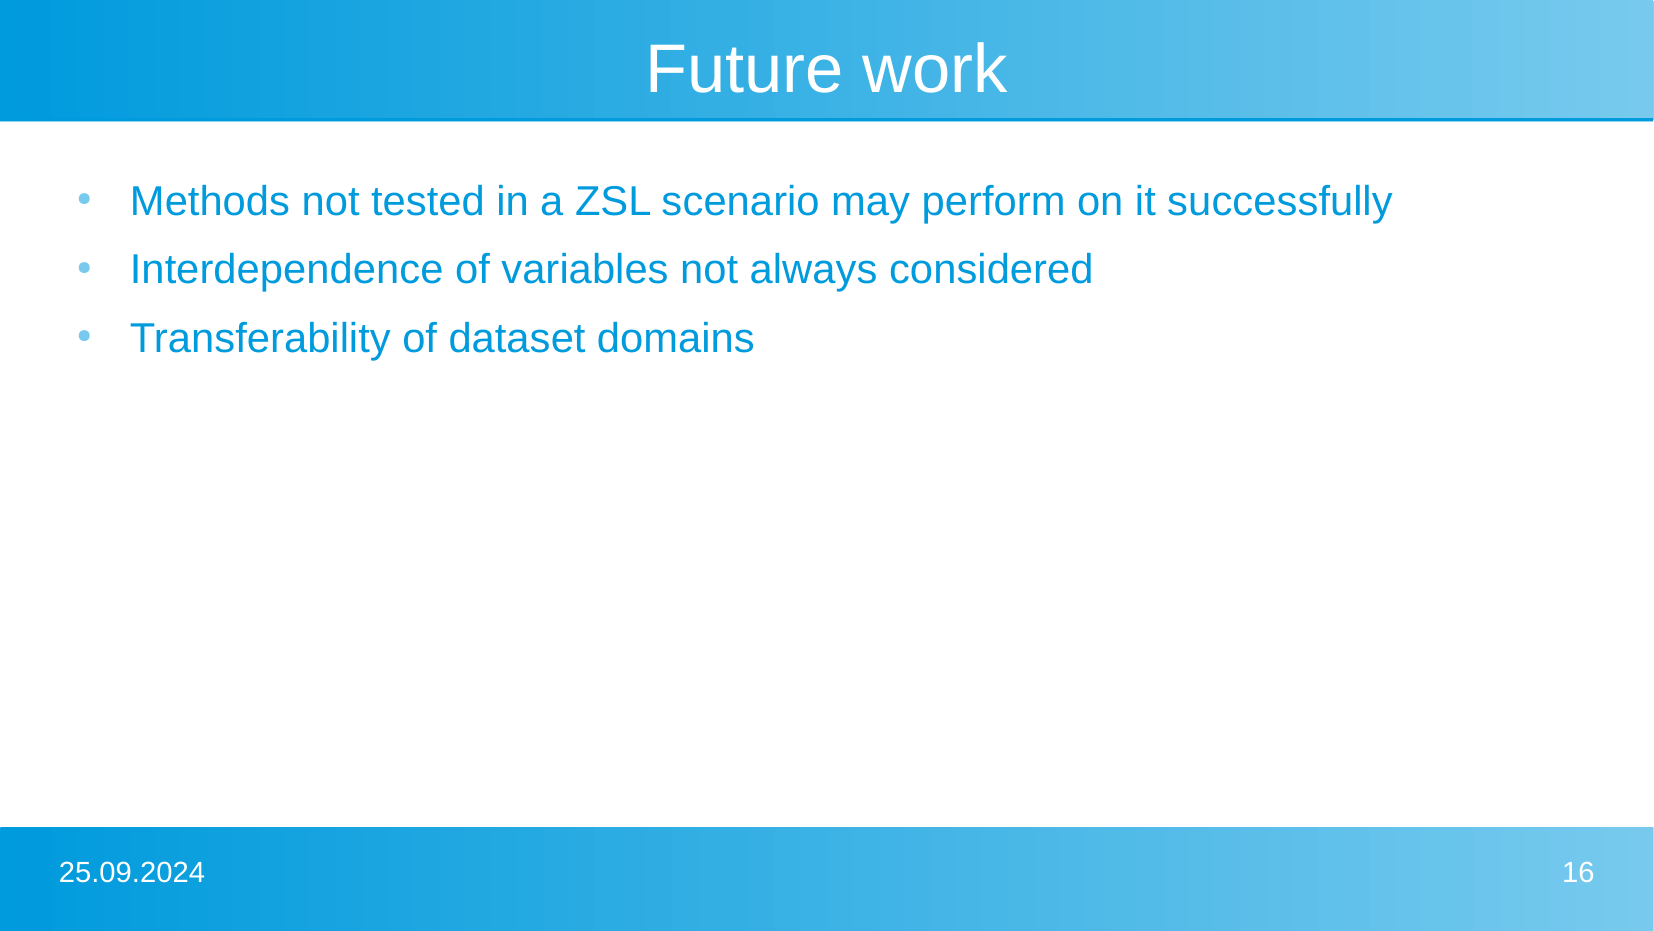

# Future work
Methods not tested in a ZSL scenario may perform on it successfully
Interdependence of variables not always considered
Transferability of dataset domains
16